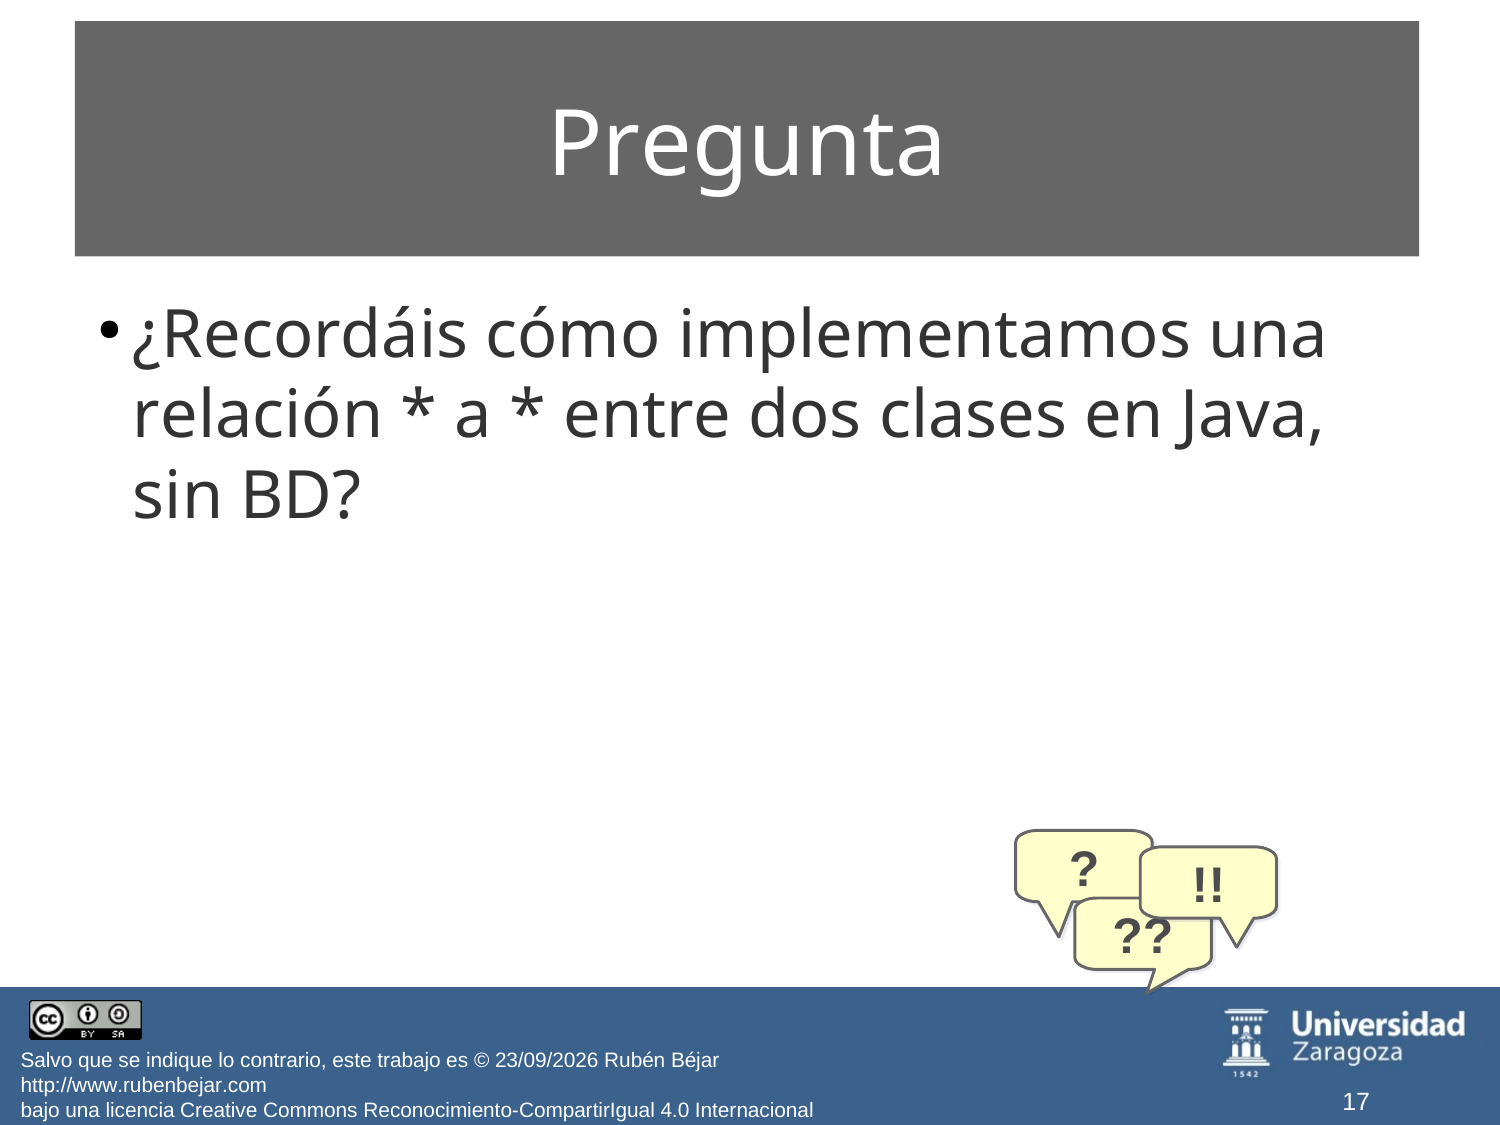

# Pregunta
¿Recordáis cómo implementamos una relación * a * entre dos clases en Java, sin BD?
?
!!
??